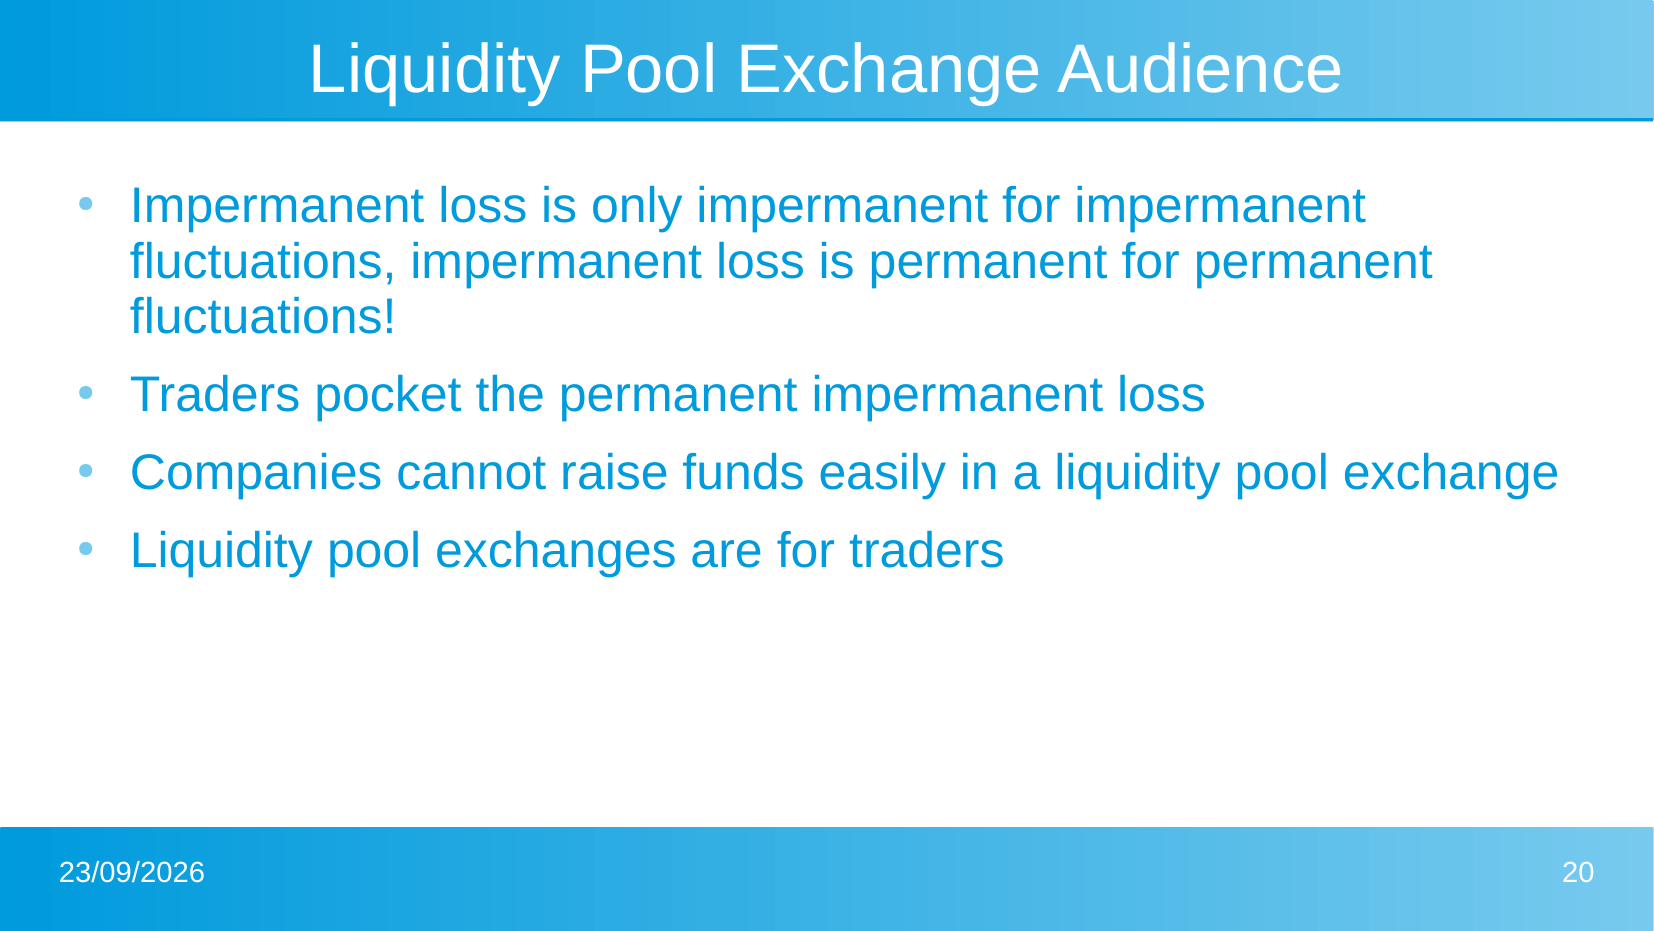

# Liquidity Pool Exchange Audience
Impermanent loss is only impermanent for impermanent fluctuations, impermanent loss is permanent for permanent fluctuations!
Traders pocket the permanent impermanent loss
Companies cannot raise funds easily in a liquidity pool exchange
Liquidity pool exchanges are for traders
20